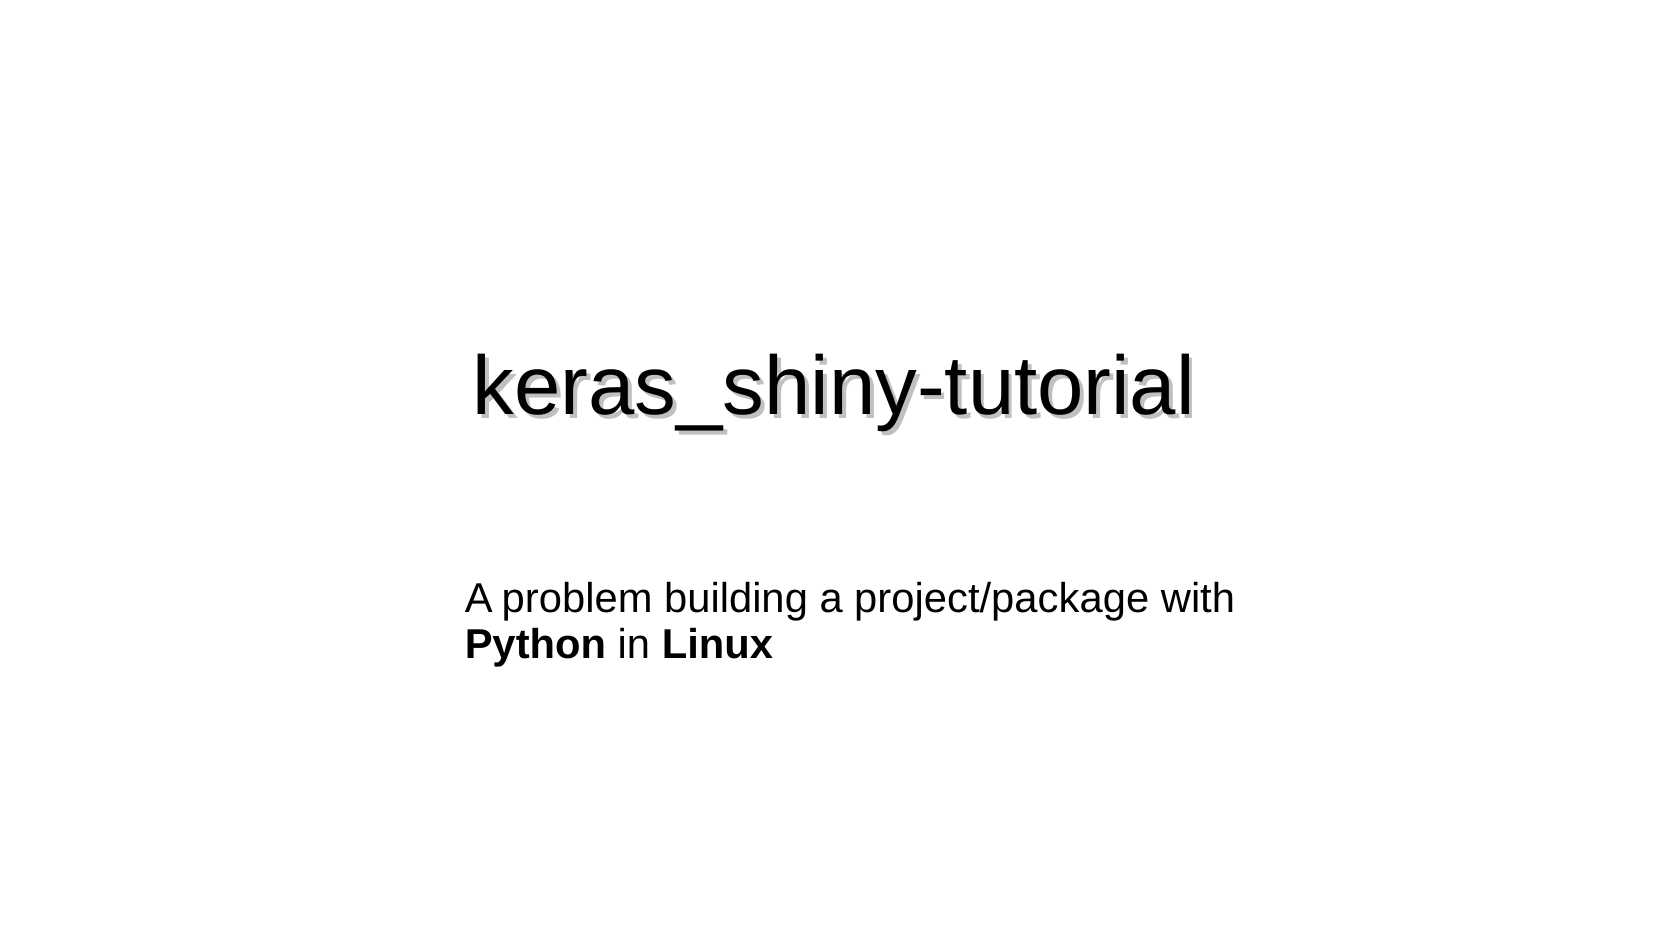

# keras_shiny-tutorial
A problem building a project/package with Python in Linux